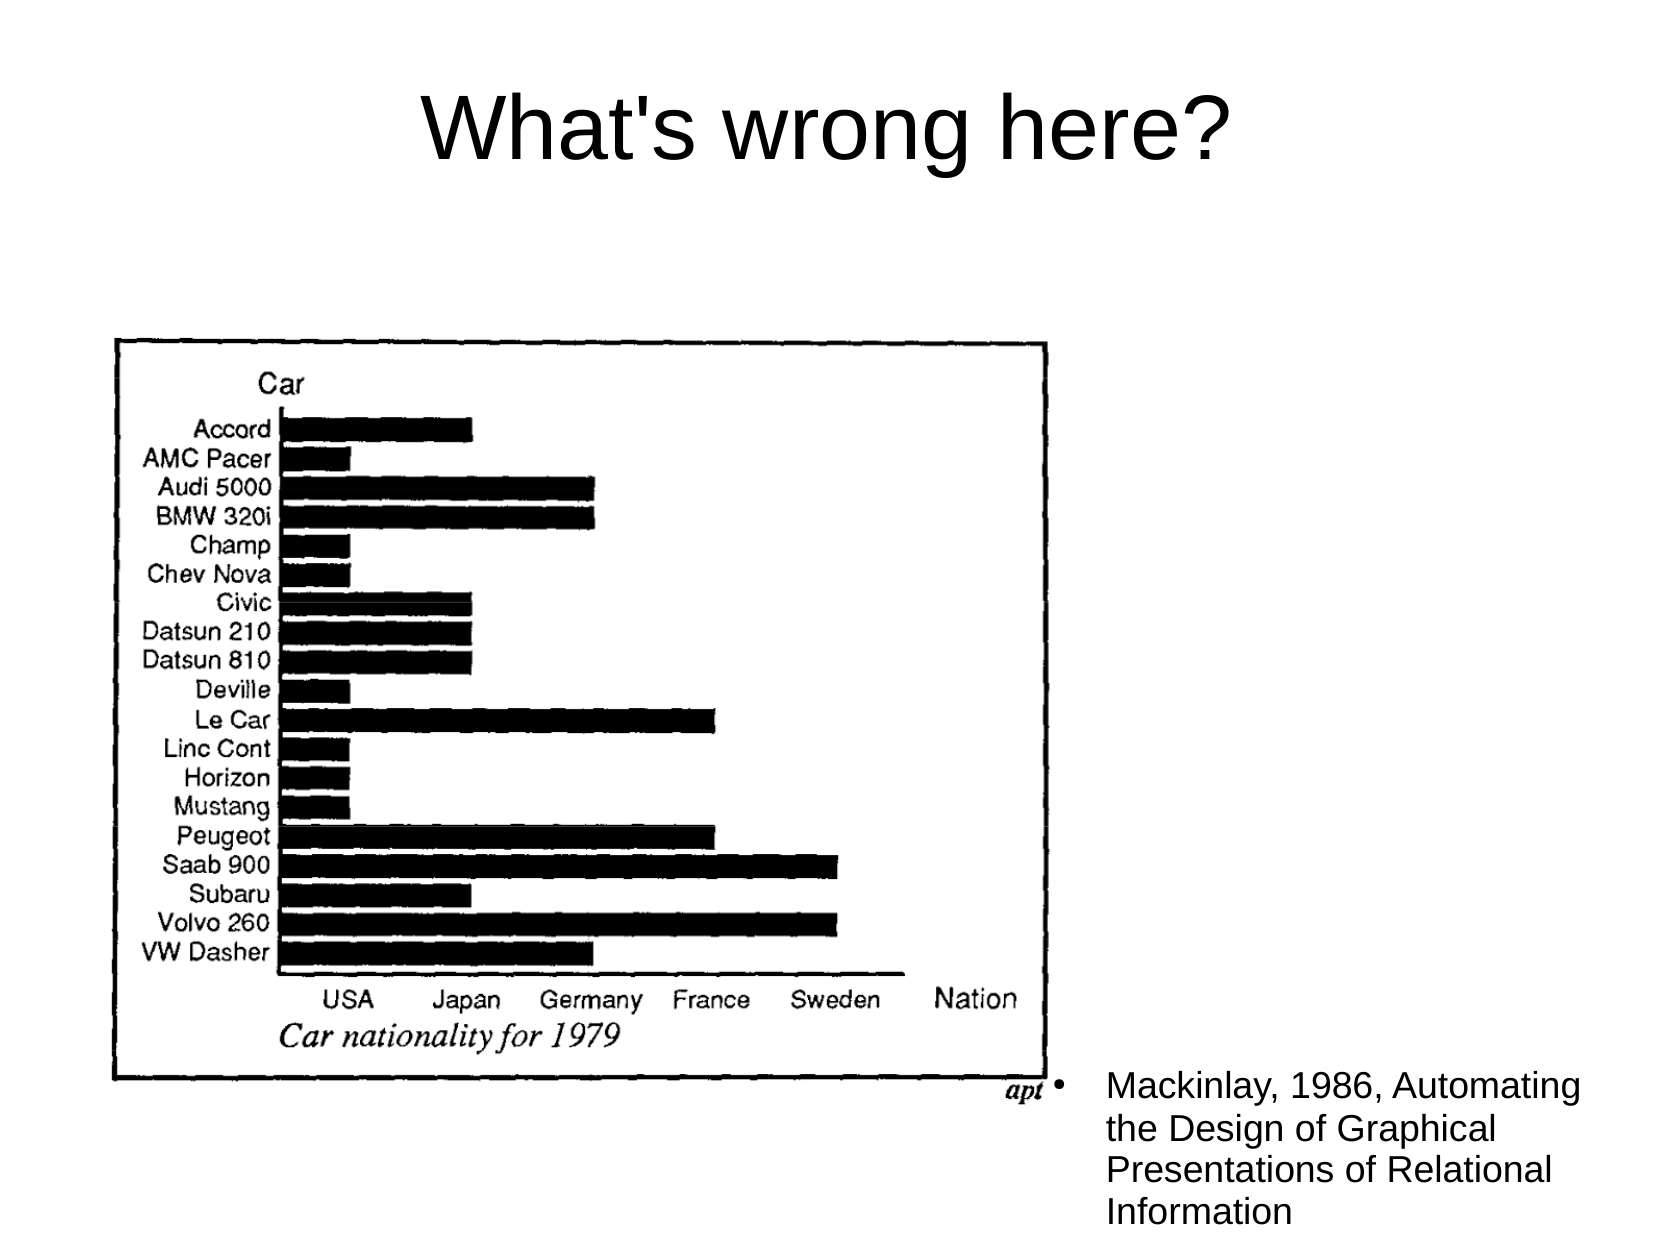

# What's wrong here?
Mackinlay, 1986, Automating the Design of Graphical Presentations of Relational Information